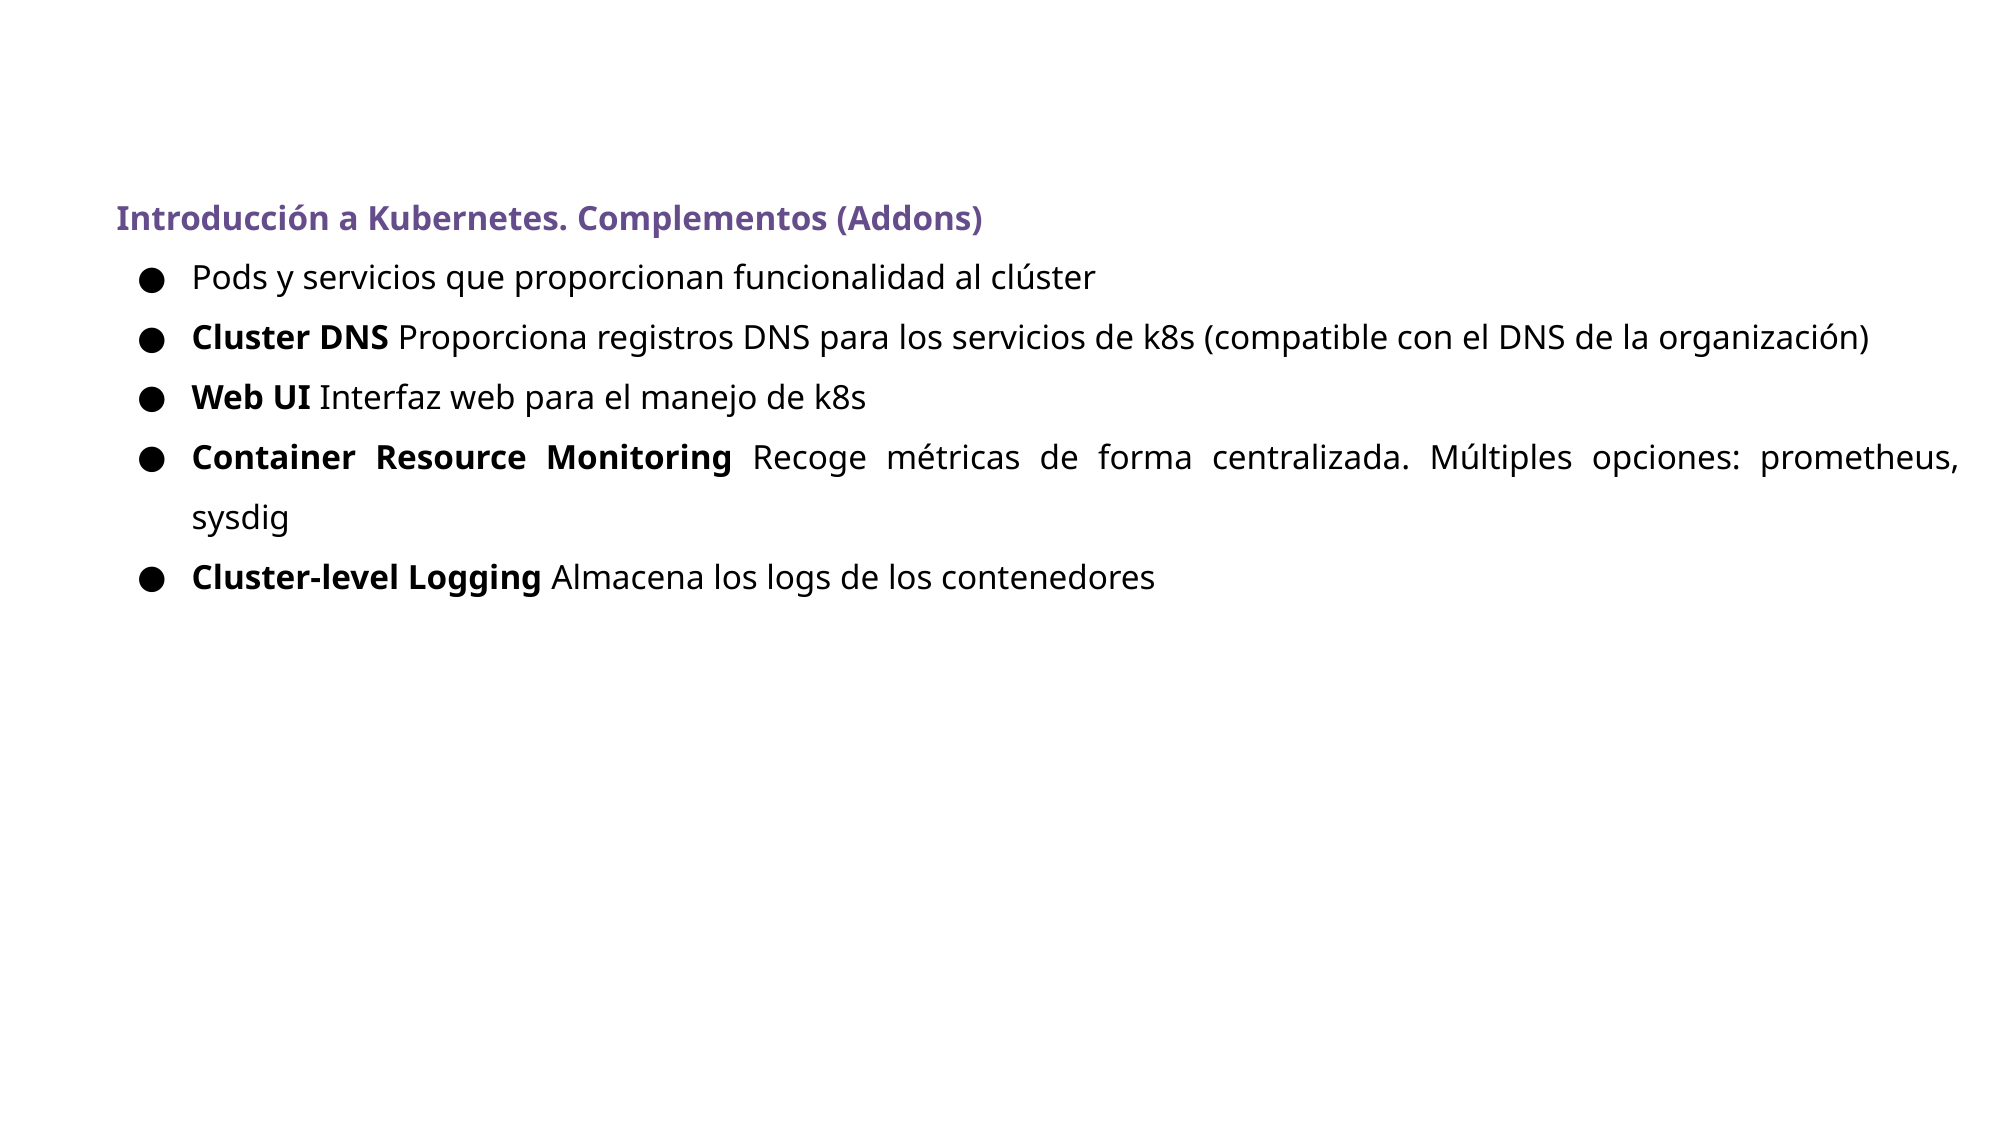

Introducción a Kubernetes. Complementos (Addons)
Pods y servicios que proporcionan funcionalidad al clúster
Cluster DNS Proporciona registros DNS para los servicios de k8s (compatible con el DNS de la organización)
Web UI Interfaz web para el manejo de k8s
Container Resource Monitoring Recoge métricas de forma centralizada. Múltiples opciones: prometheus, sysdig
Cluster-level Logging Almacena los logs de los contenedores